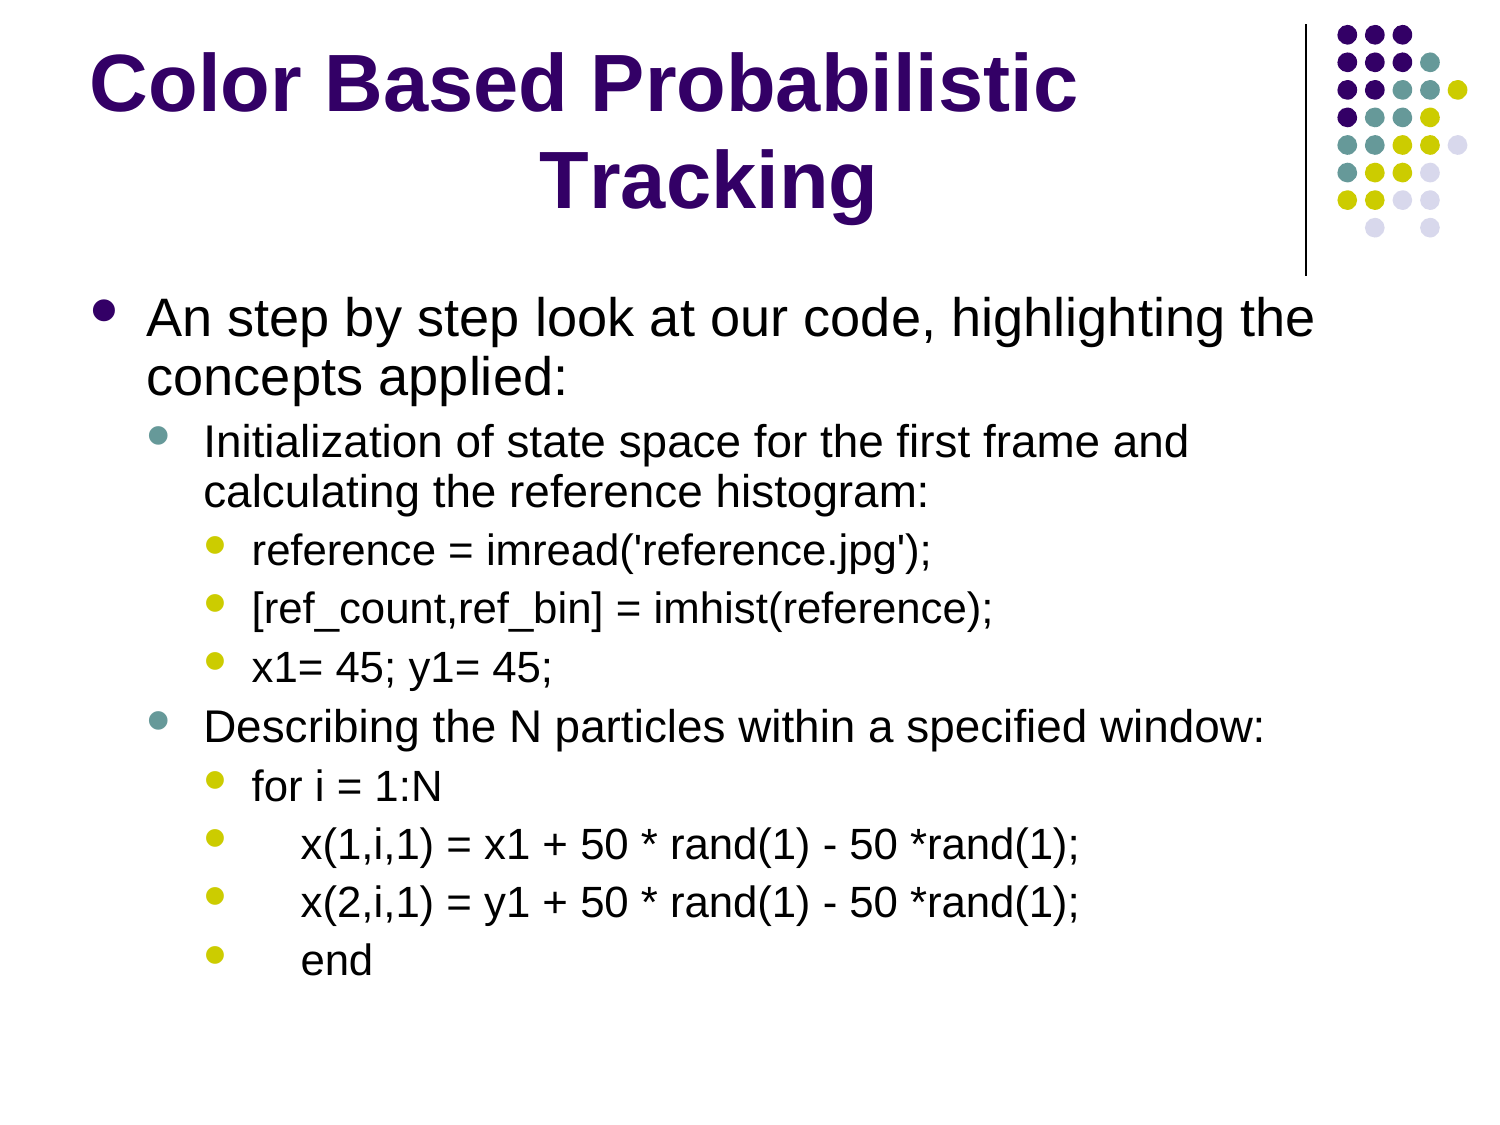

# Color Based Probabilistic 					Tracking
An step by step look at our code, highlighting the concepts applied:
Initialization of state space for the first frame and calculating the reference histogram:
reference = imread('reference.jpg');
[ref_count,ref_bin] = imhist(reference);
x1= 45; y1= 45;
Describing the N particles within a specified window:
for i = 1:N
 x(1,i,1) = x1 + 50 * rand(1) - 50 *rand(1);
 x(2,i,1) = y1 + 50 * rand(1) - 50 *rand(1);
 end